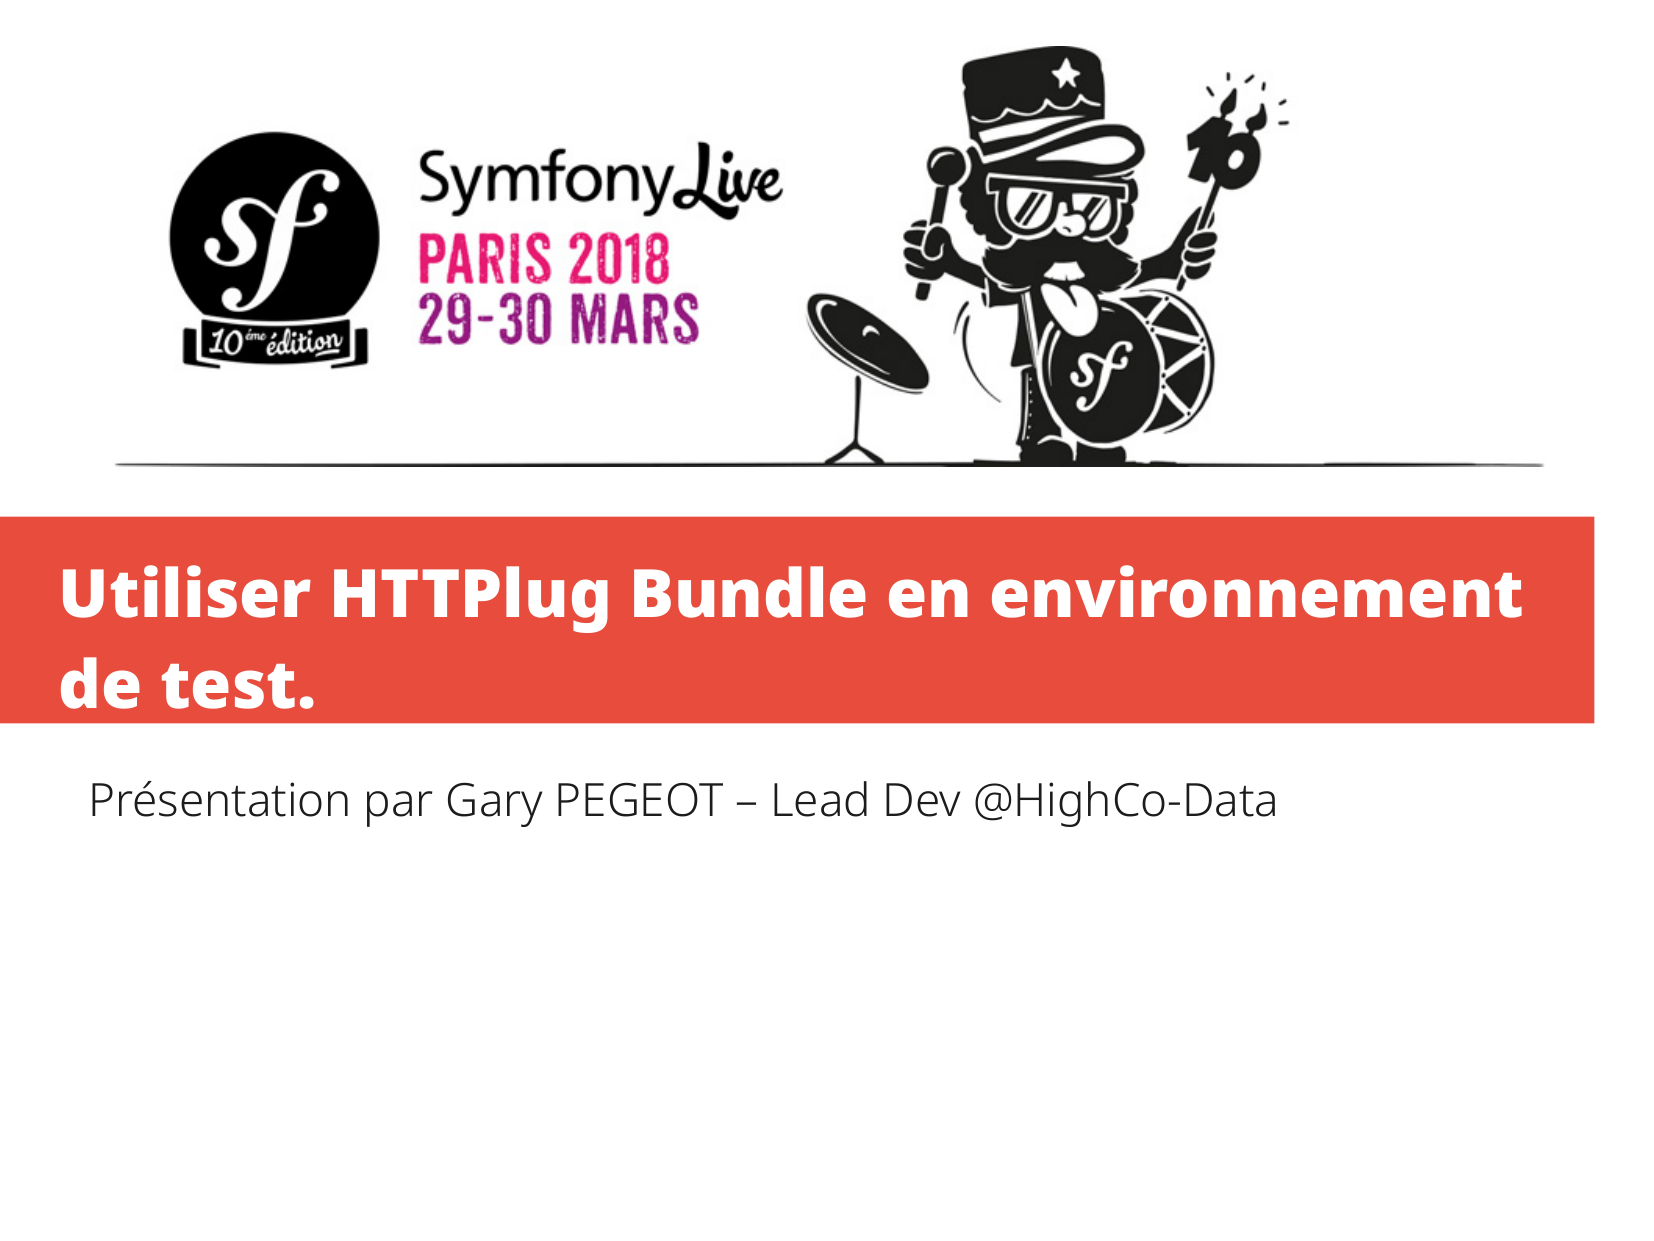

# Utiliser HTTPlug Bundle en environnement de test.
Présentation par Gary PEGEOT – Lead Dev @HighCo-Data